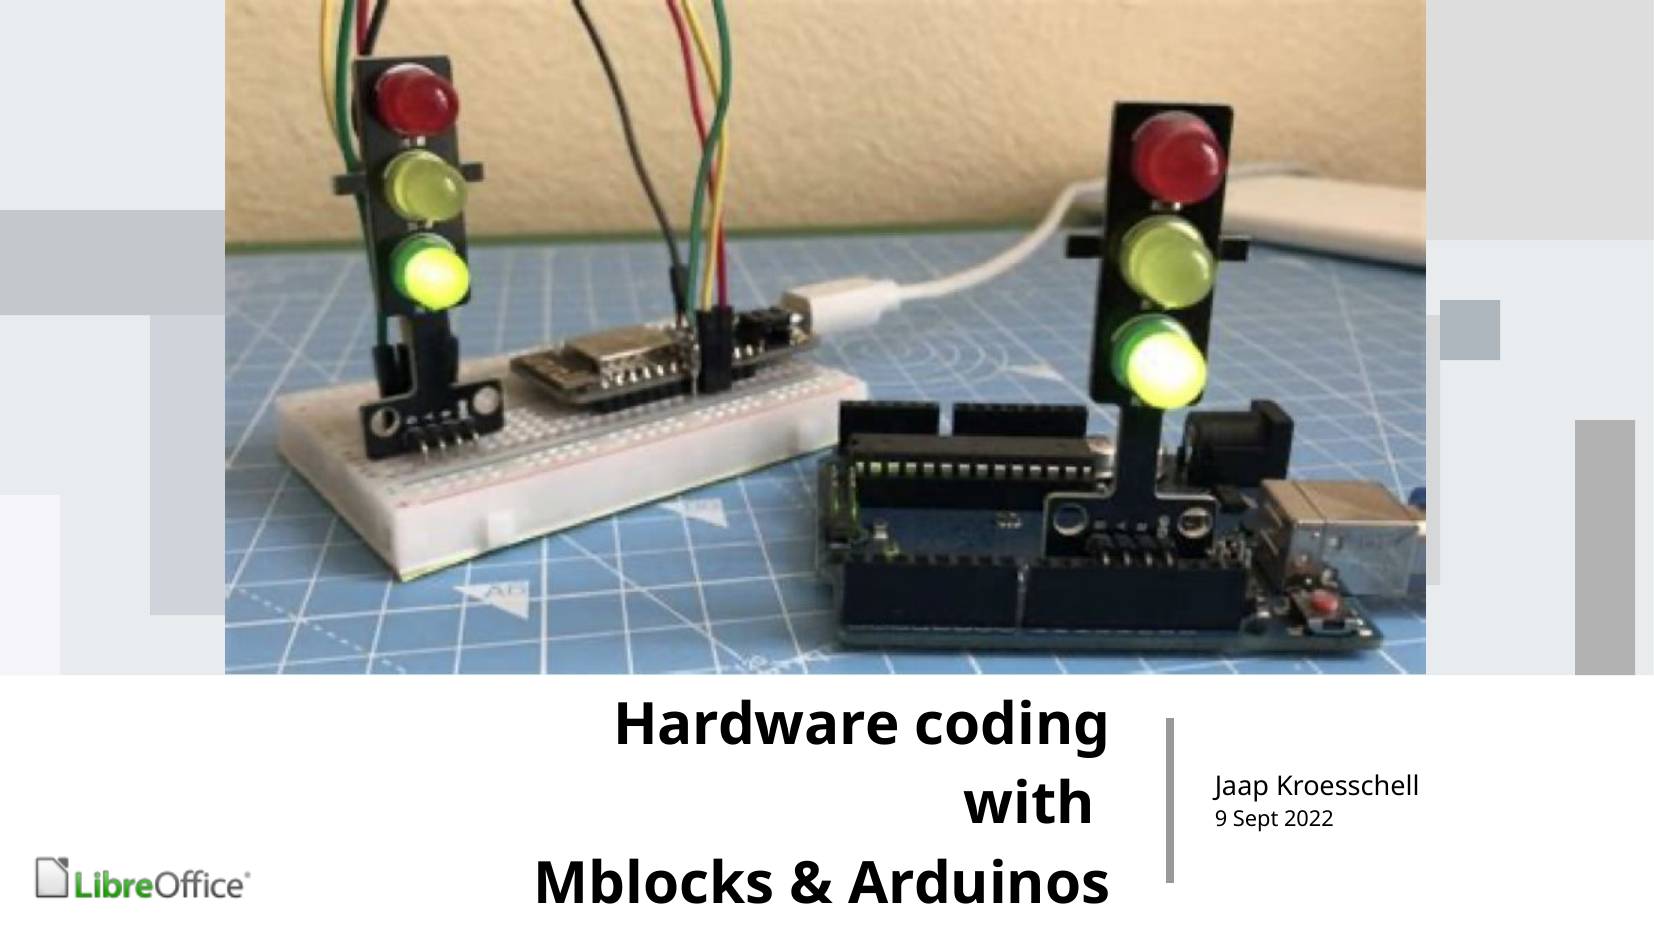

Hardware coding with
Mblocks & Arduinos
Jaap Kroesschell
9 Sept 2022